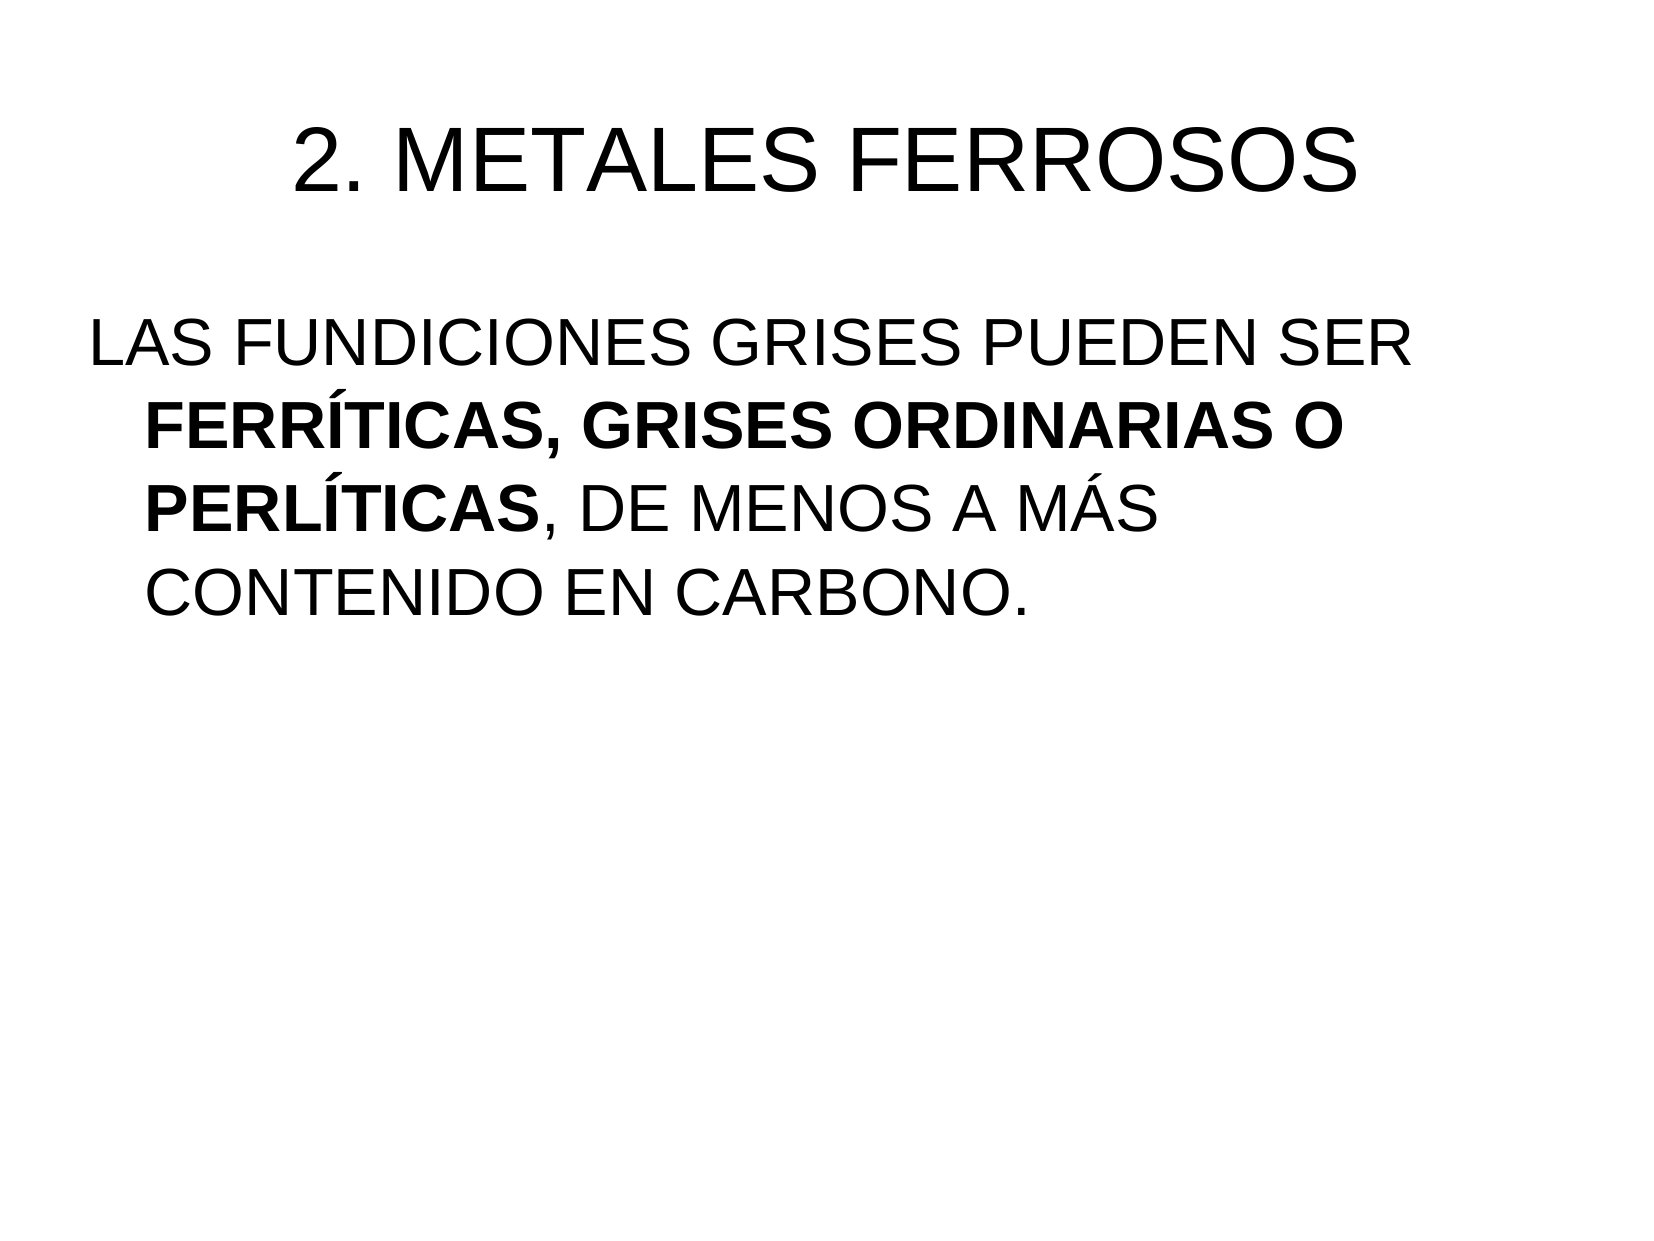

# 2. METALES FERROSOS
LAS FUNDICIONES GRISES PUEDEN SER FERRÍTICAS, GRISES ORDINARIAS O PERLÍTICAS, DE MENOS A MÁS CONTENIDO EN CARBONO.